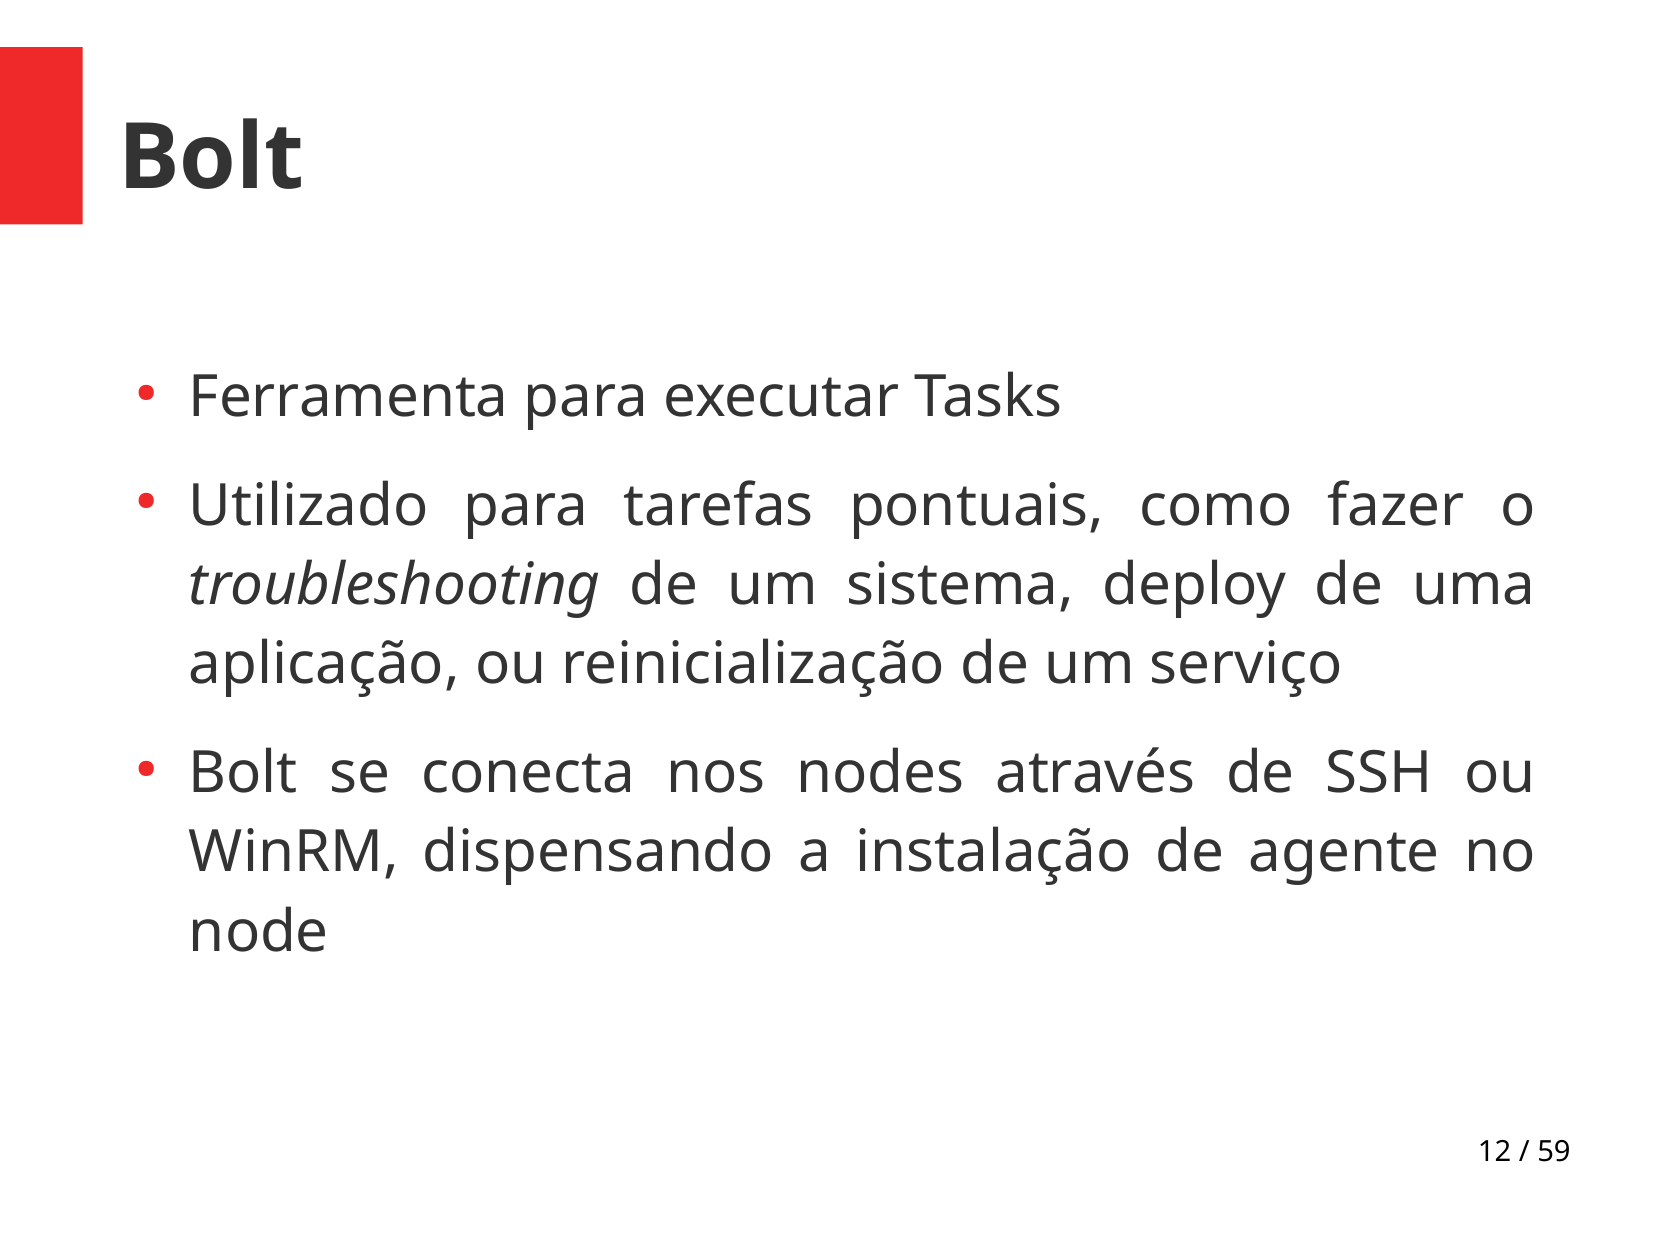

# Bolt
Ferramenta para executar Tasks
Utilizado para tarefas pontuais, como fazer o troubleshooting de um sistema, deploy de uma aplicação, ou reinicialização de um serviço
Bolt se conecta nos nodes através de SSH ou WinRM, dispensando a instalação de agente no node
12